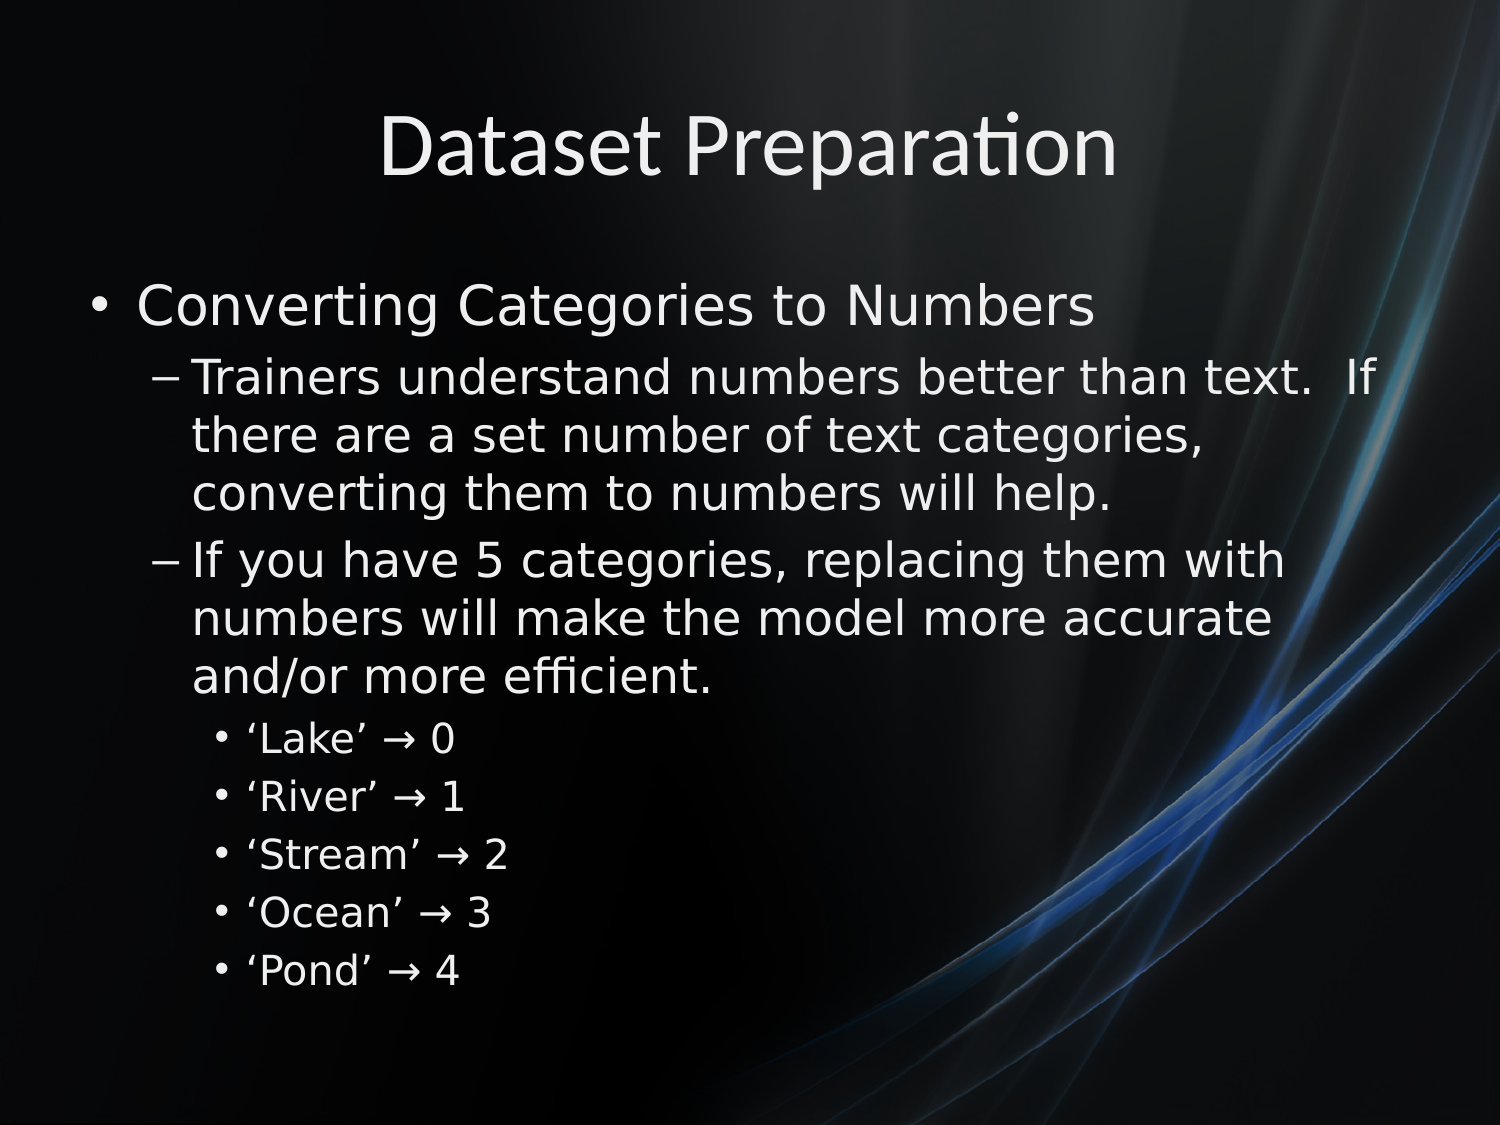

# Dataset Preparation
Converting Categories to Numbers
Trainers understand numbers better than text. If there are a set number of text categories, converting them to numbers will help.
If you have 5 categories, replacing them with numbers will make the model more accurate and/or more efficient.
‘Lake’ → 0
‘River’ → 1
‘Stream’ → 2
‘Ocean’ → 3
‘Pond’ → 4